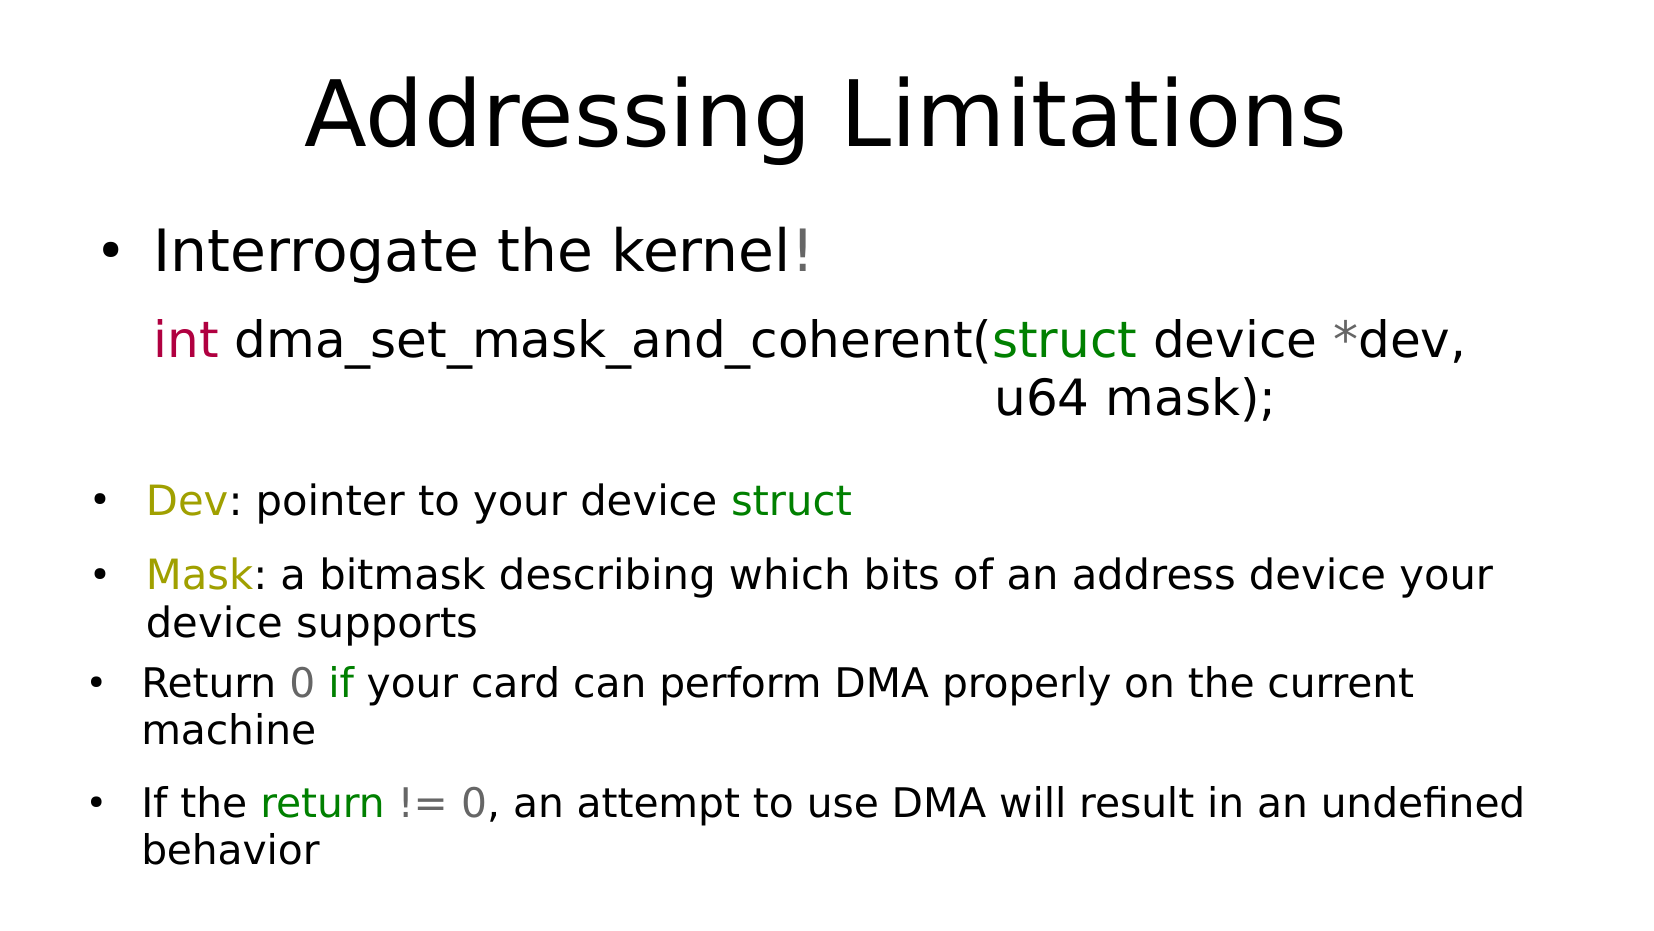

# Addressing Limitations
Interrogate the kernel!
int dma_set_mask_and_coherent(struct device *dev, 												 u64 mask);
Dev: pointer to your device struct
Mask: a bitmask describing which bits of an address device your device supports
Return 0 if your card can perform DMA properly on the current machine
If the return != 0, an attempt to use DMA will result in an undefined behavior